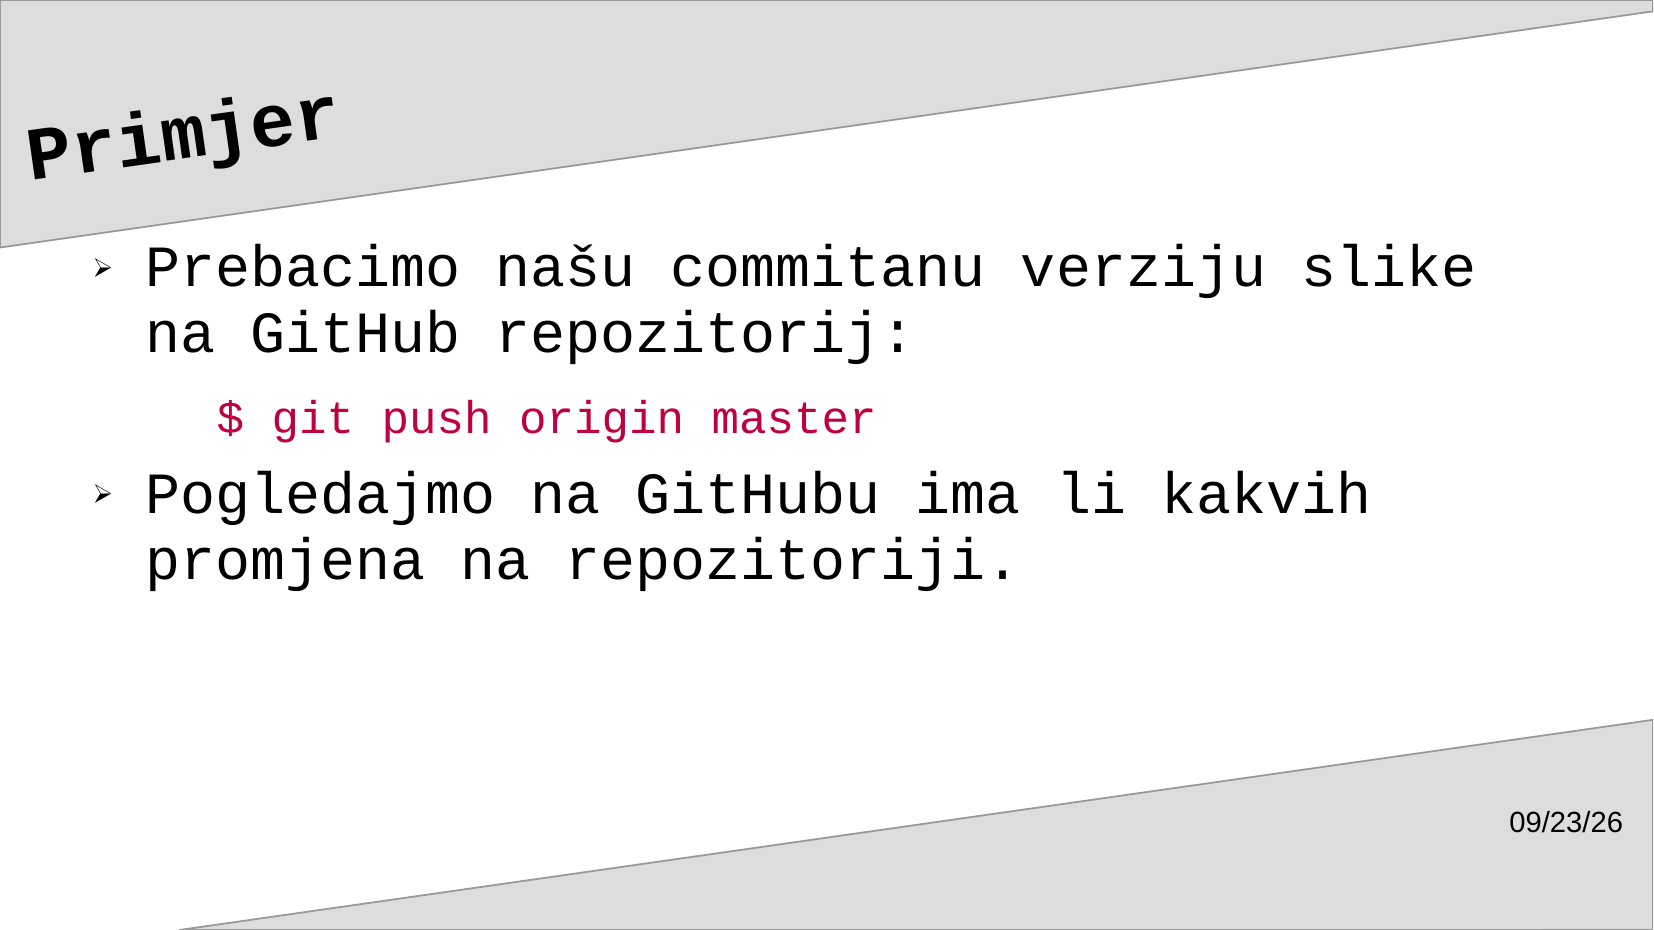

# Primjer
Prebacimo našu commitanu verziju slike na GitHub repozitorij:
$ git push origin master
Pogledajmo na GitHubu ima li kakvih promjena na repozitoriji.
103